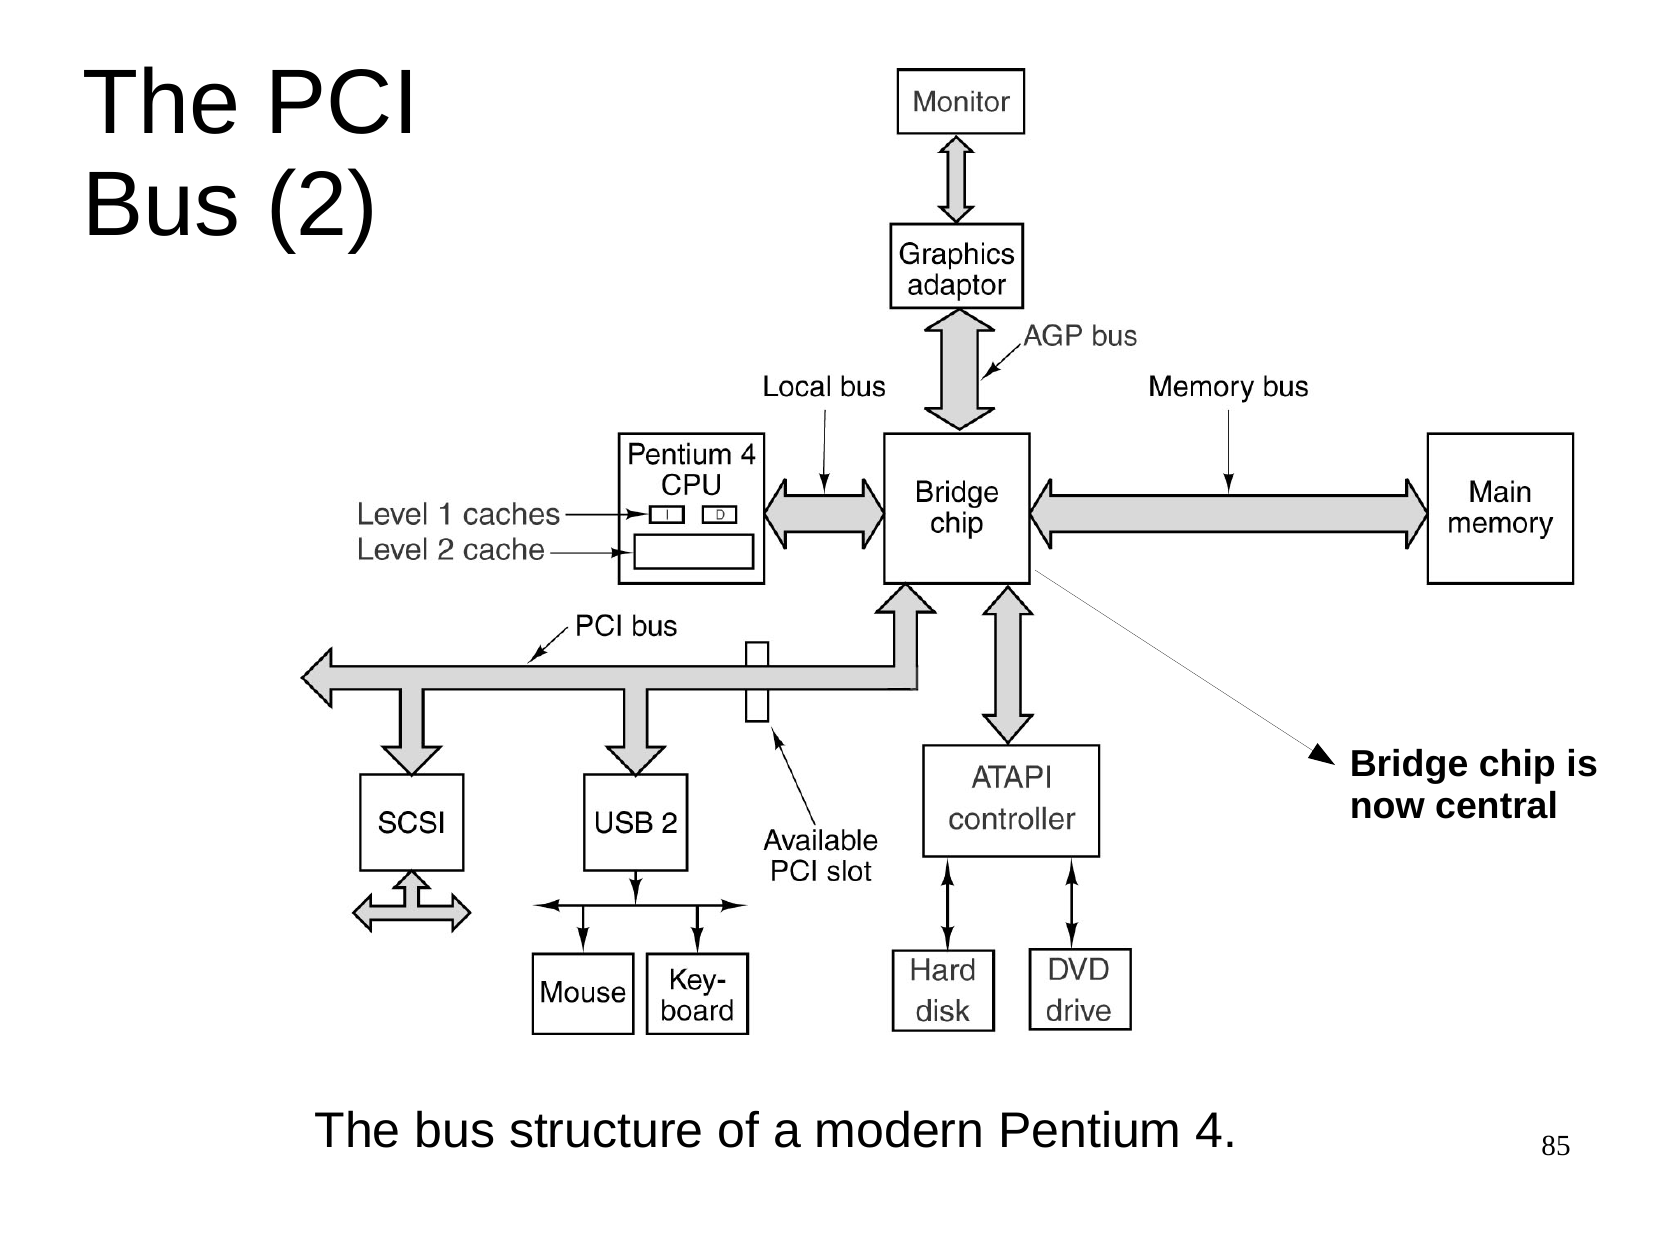

# The PCI Bus (2)
Bridge chip is now central
The bus structure of a modern Pentium 4.
85